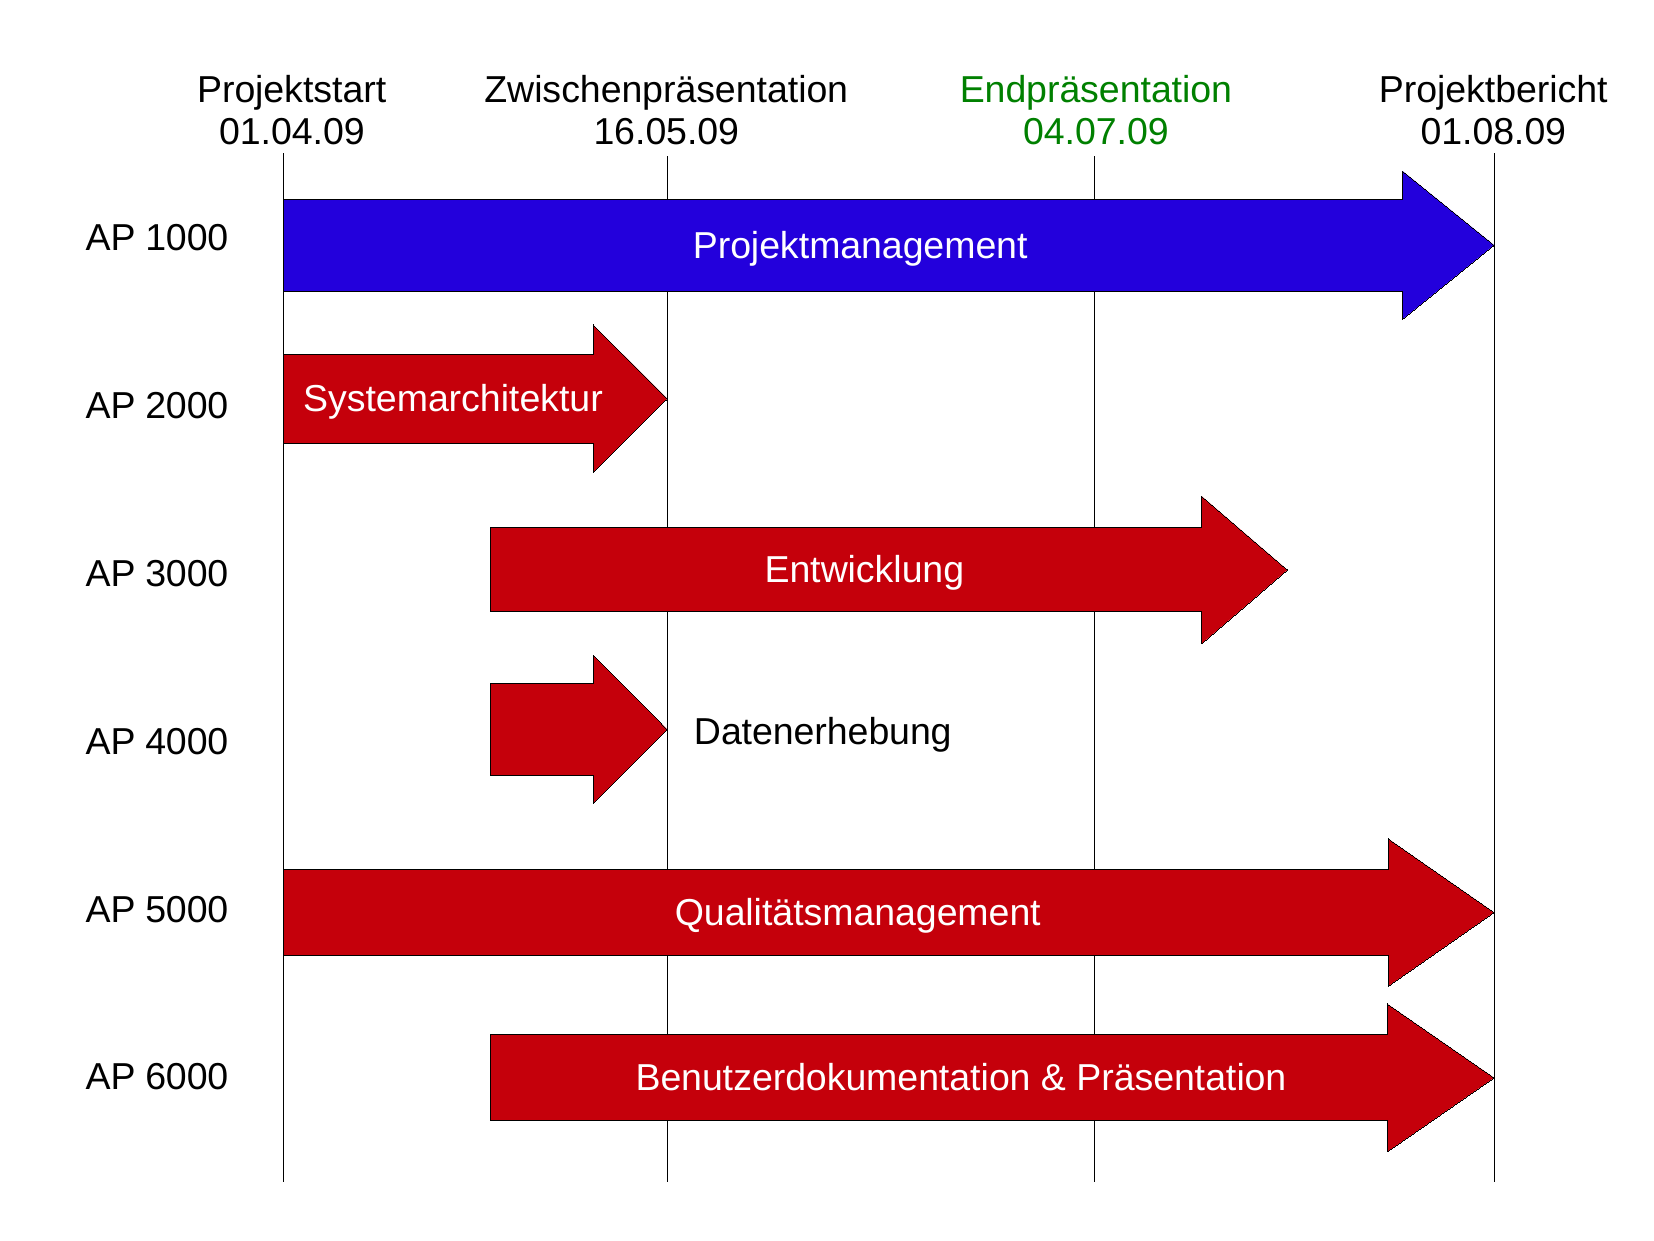

Projektstart
01.04.09
Zwischenpräsentation
16.05.09
Endpräsentation
04.07.09
Projektbericht
01.08.09
Projektmanagement
AP 1000
AP 2000
AP 3000
AP 4000
AP 5000
AP 6000
Systemarchitektur
Entwicklung
Datenerhebung
Qualitätsmanagement
Benutzerdokumentation & Präsentation